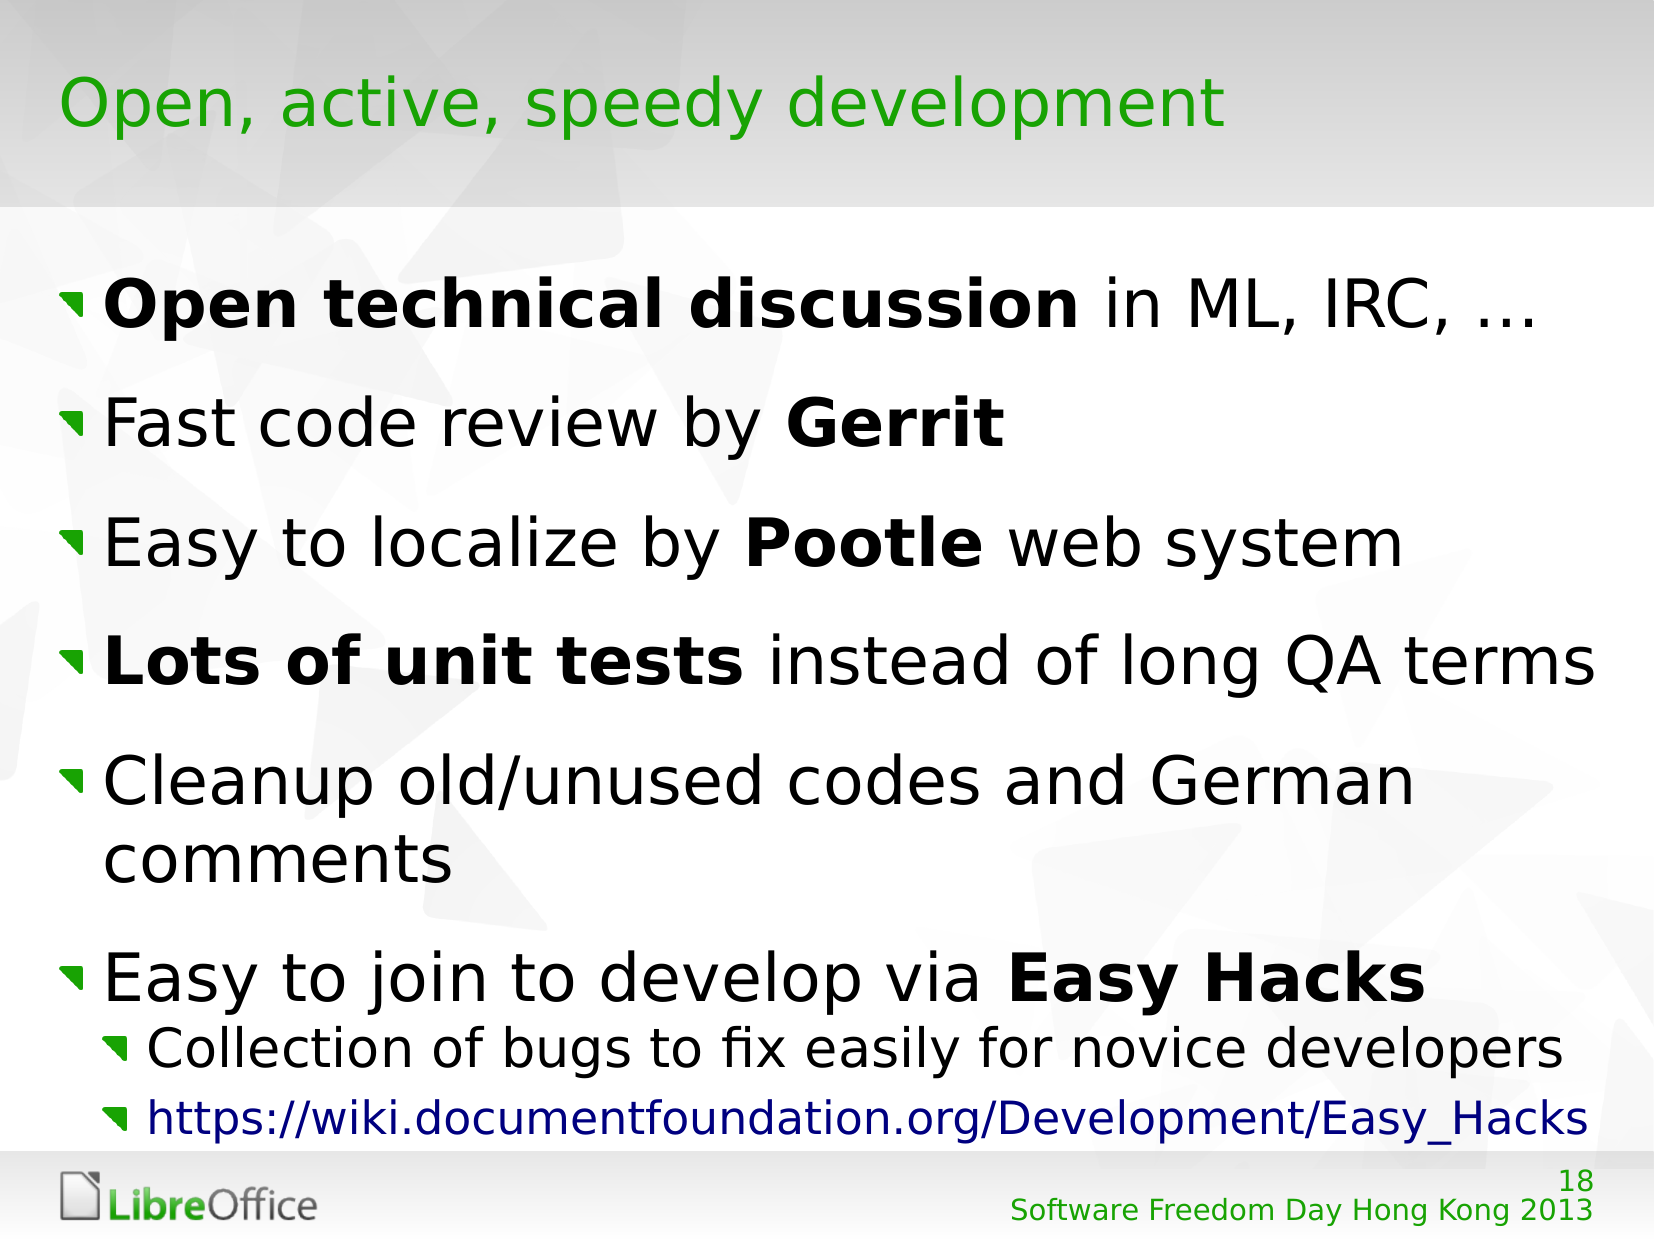

# Open, active, speedy development
Open technical discussion in ML, IRC, …
Fast code review by Gerrit
Easy to localize by Pootle web system
Lots of unit tests instead of long QA terms
Cleanup old/unused codes and German comments
Easy to join to develop via Easy Hacks
Collection of bugs to fix easily for novice developers
https://wiki.documentfoundation.org/Development/Easy_Hacks
18
Software Freedom Day Hong Kong 2013